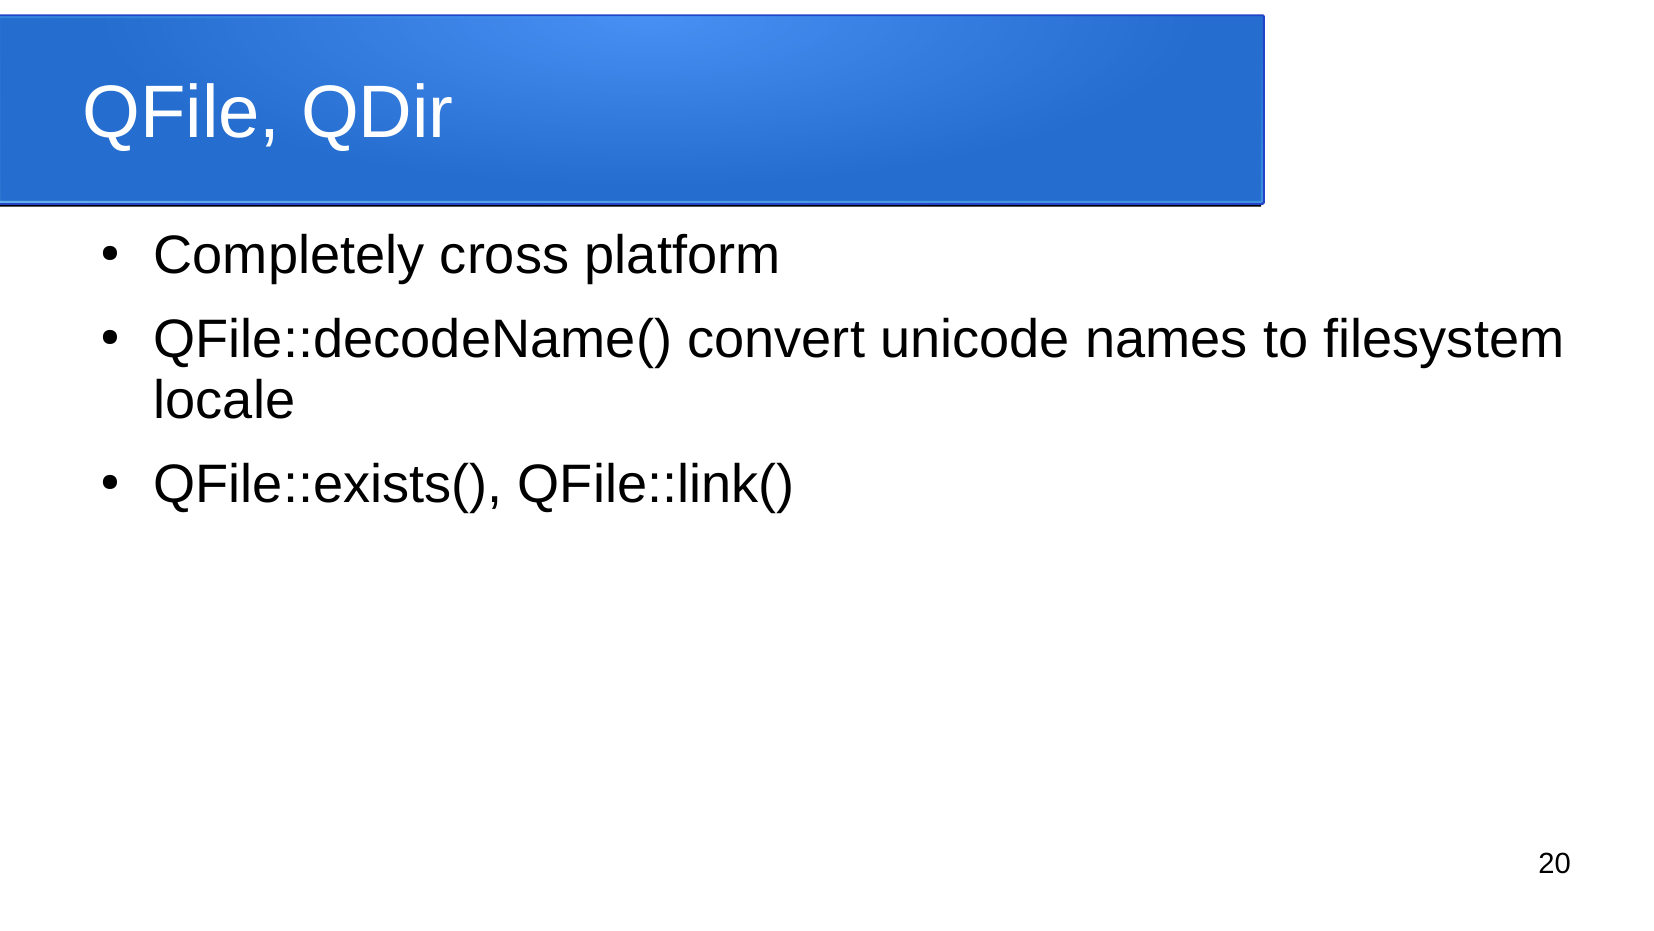

# QFile, QDir
Completely cross platform
QFile::decodeName() convert unicode names to filesystem locale
QFile::exists(), QFile::link()
20